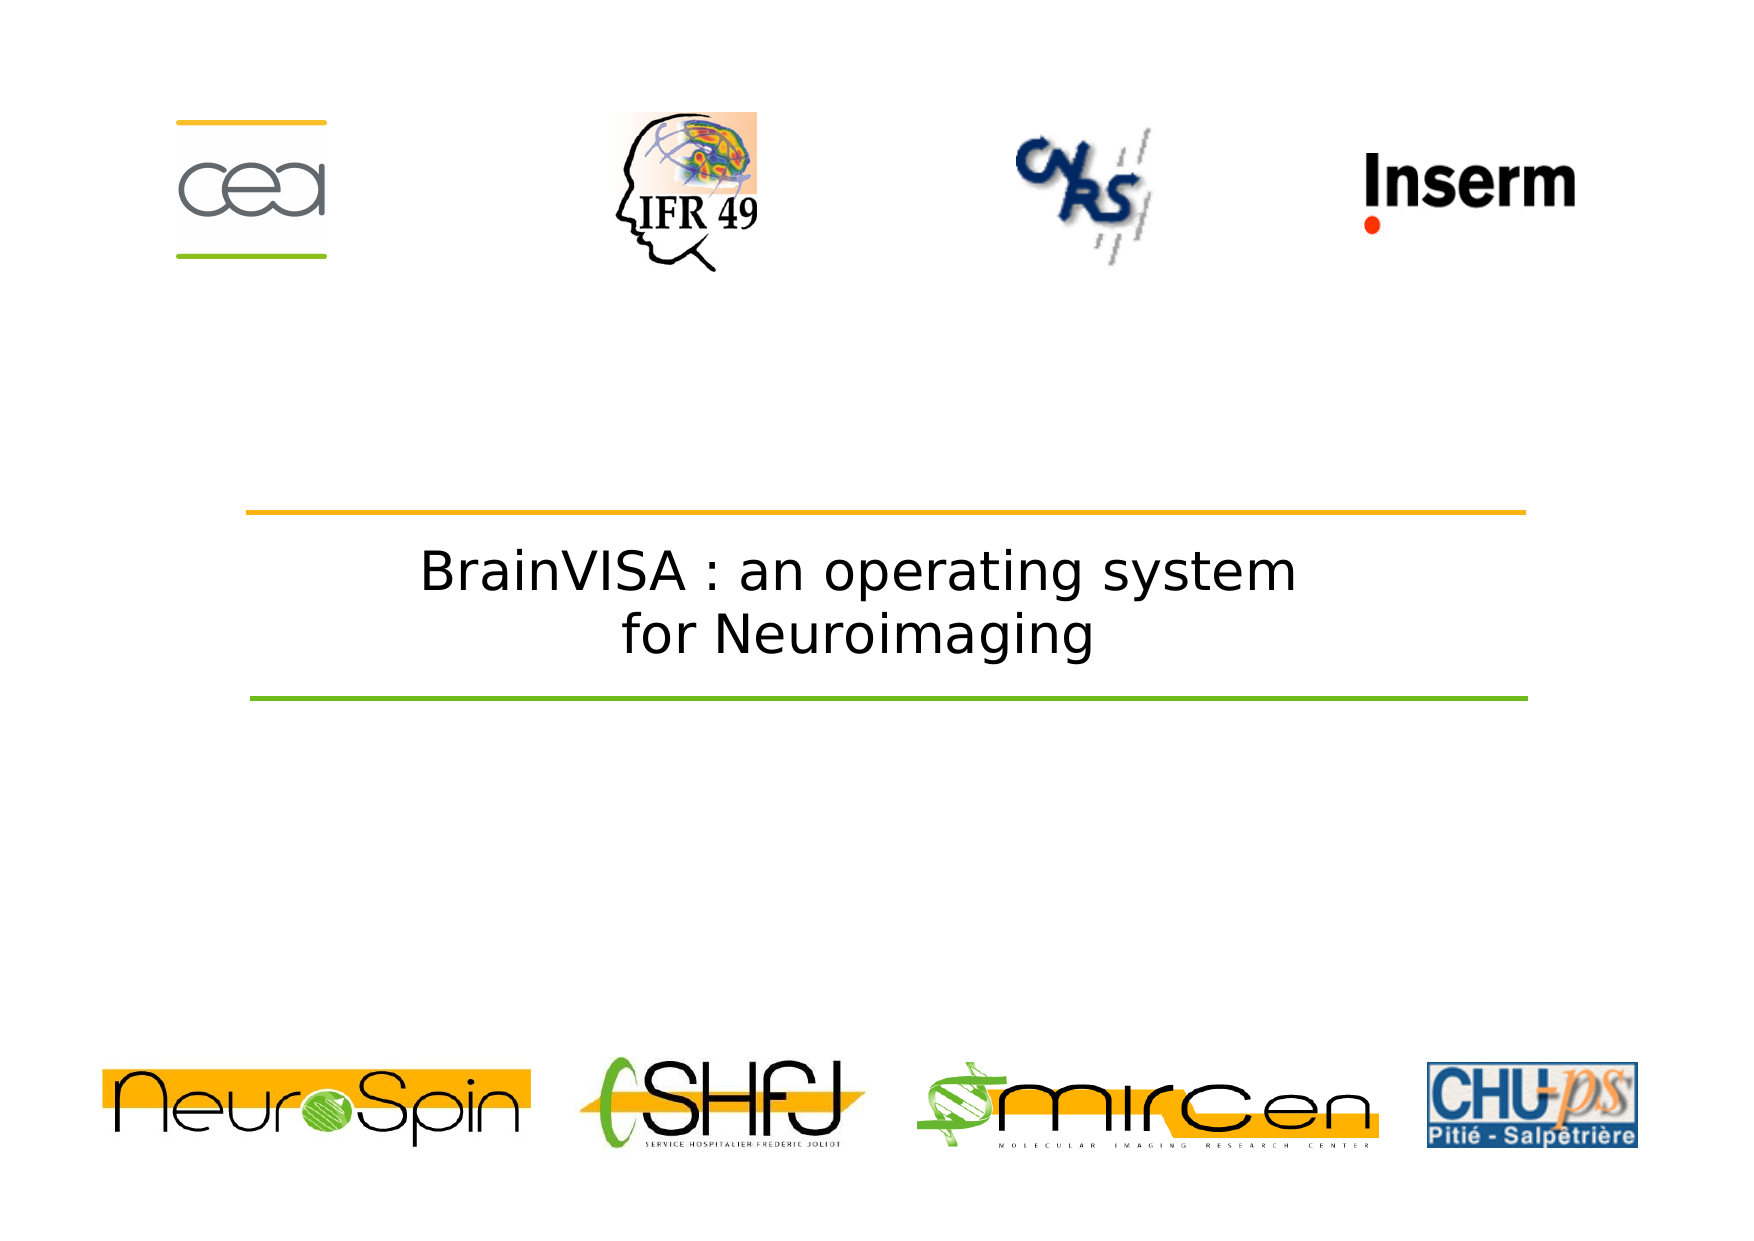

BrainVISA : an operating system
for Neuroimaging